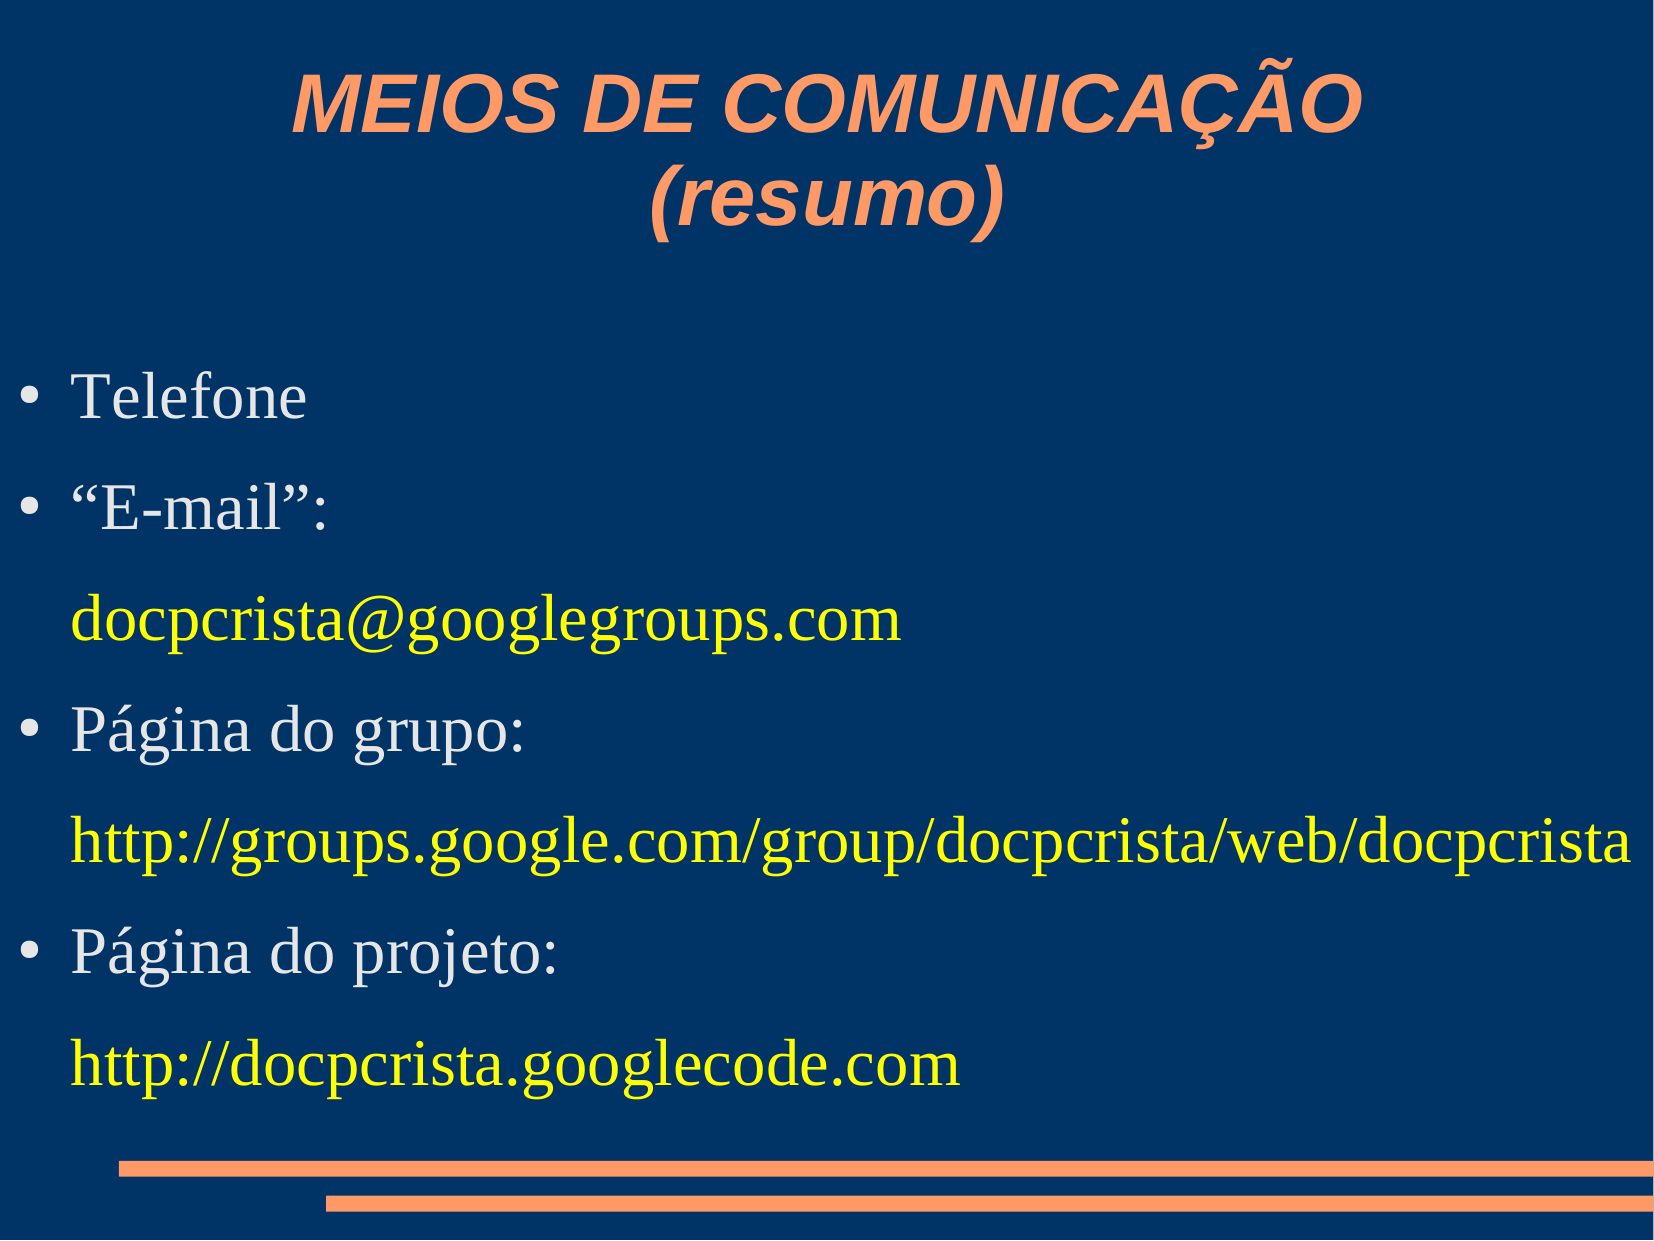

# MEIOS DE COMUNICAÇÃO (resumo)
Telefone
“E-mail”:
docpcrista@googlegroups.com
Página do grupo:
http://groups.google.com/group/docpcrista/web/docpcrista
Página do projeto:
http://docpcrista.googlecode.com